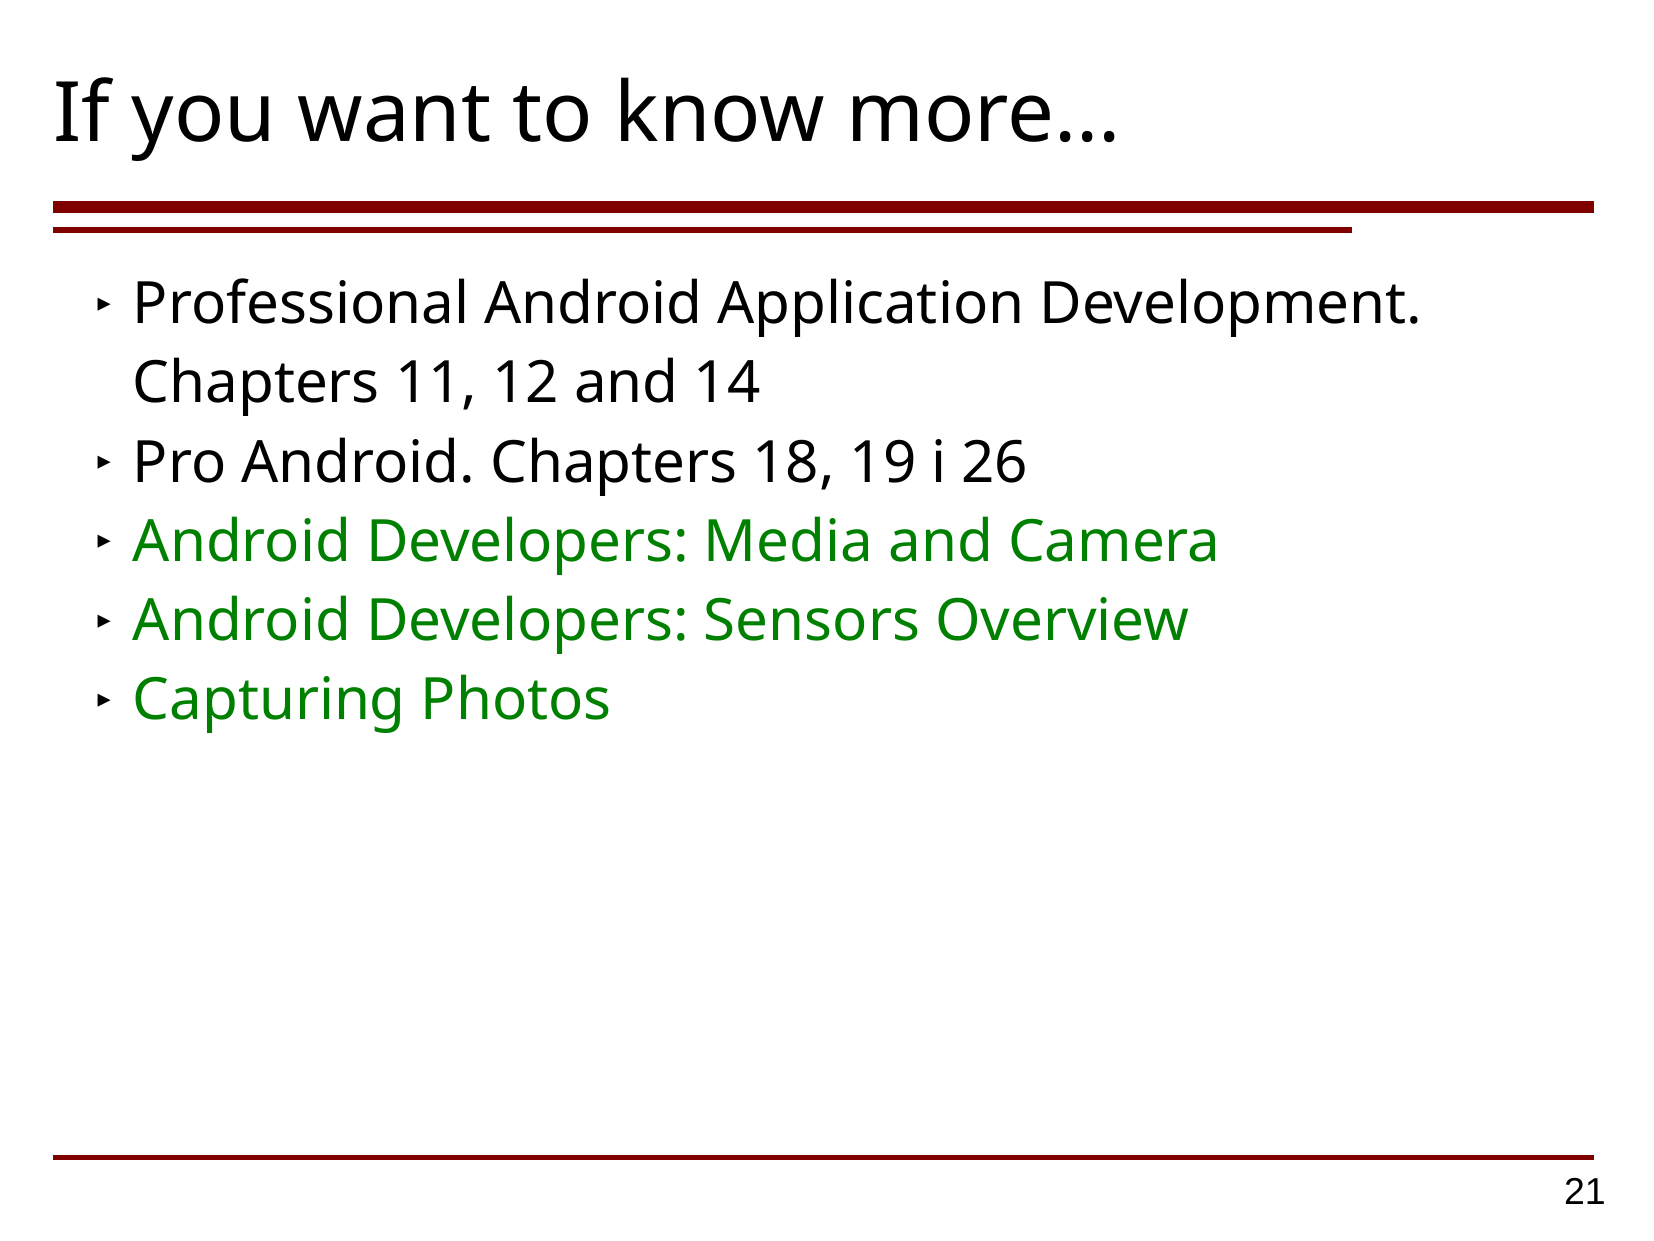

# If you want to know more...
Professional Android Application Development. Chapters 11, 12 and 14
Pro Android. Chapters 18, 19 i 26
Android Developers: Media and Camera
Android Developers: Sensors Overview
Capturing Photos